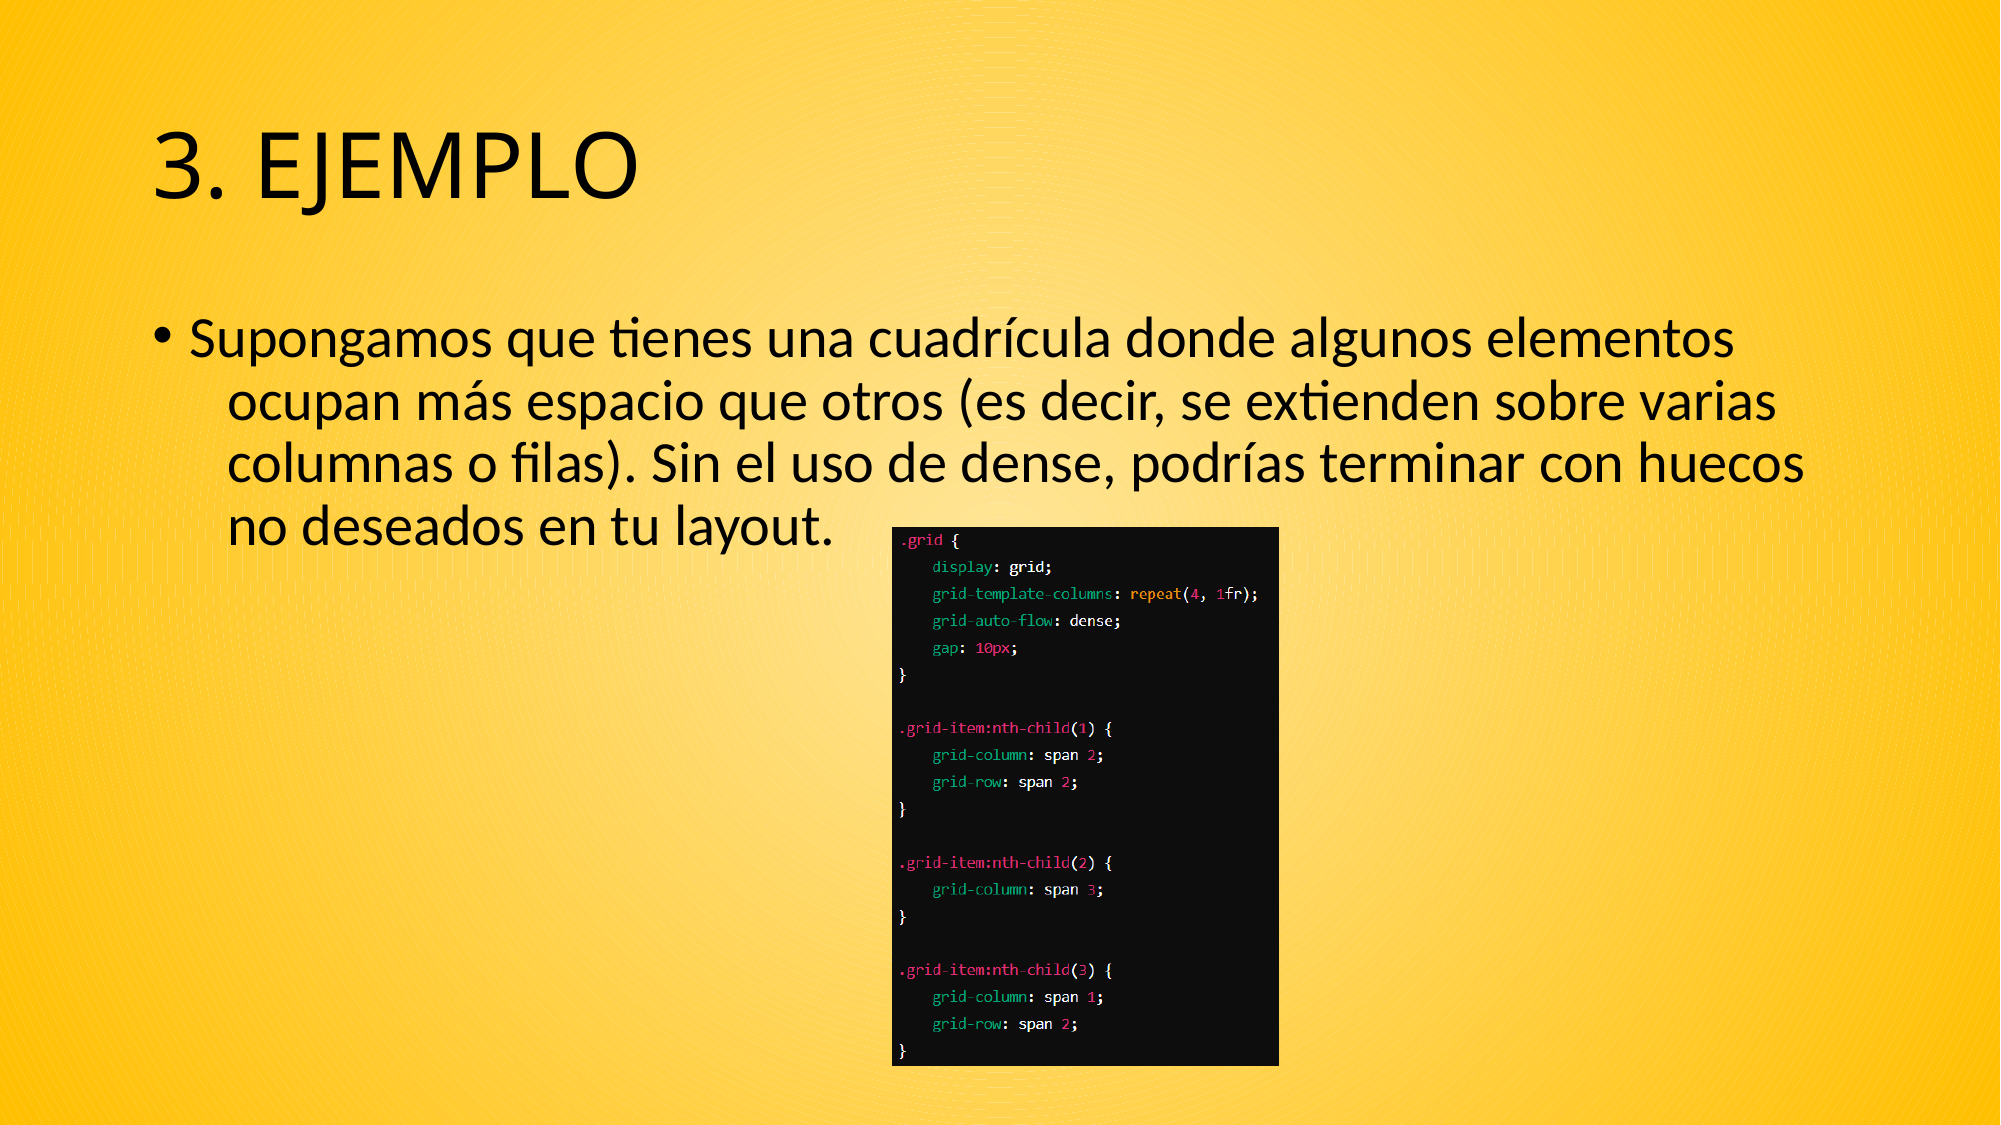

# 3. EJEMPLO
Supongamos que tienes una cuadrícula donde algunos elementos ocupan más espacio que otros (es decir, se extienden sobre varias columnas o filas). Sin el uso de dense, podrías terminar con huecos no deseados en tu layout.